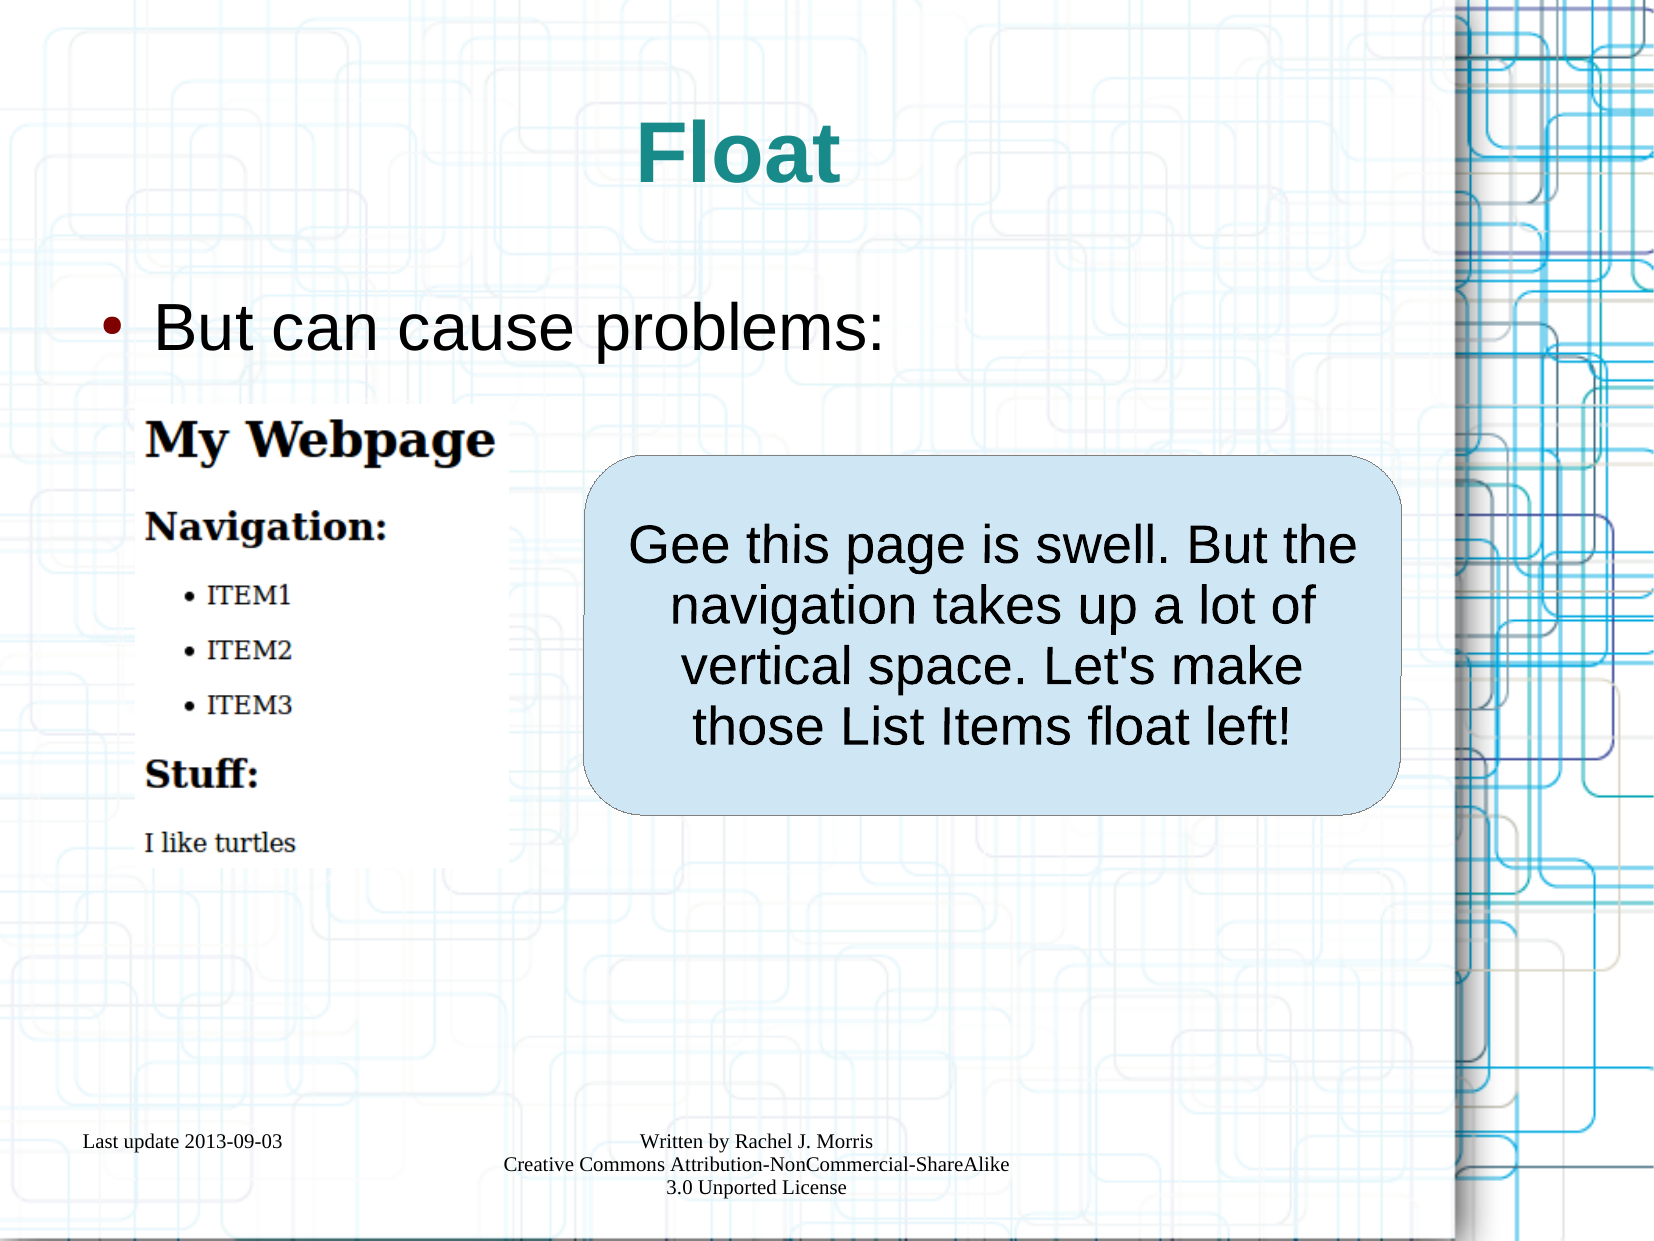

# Float
But can cause problems:
Gee this page is swell. But the navigation takes up a lot of vertical space. Let's make those List Items float left!